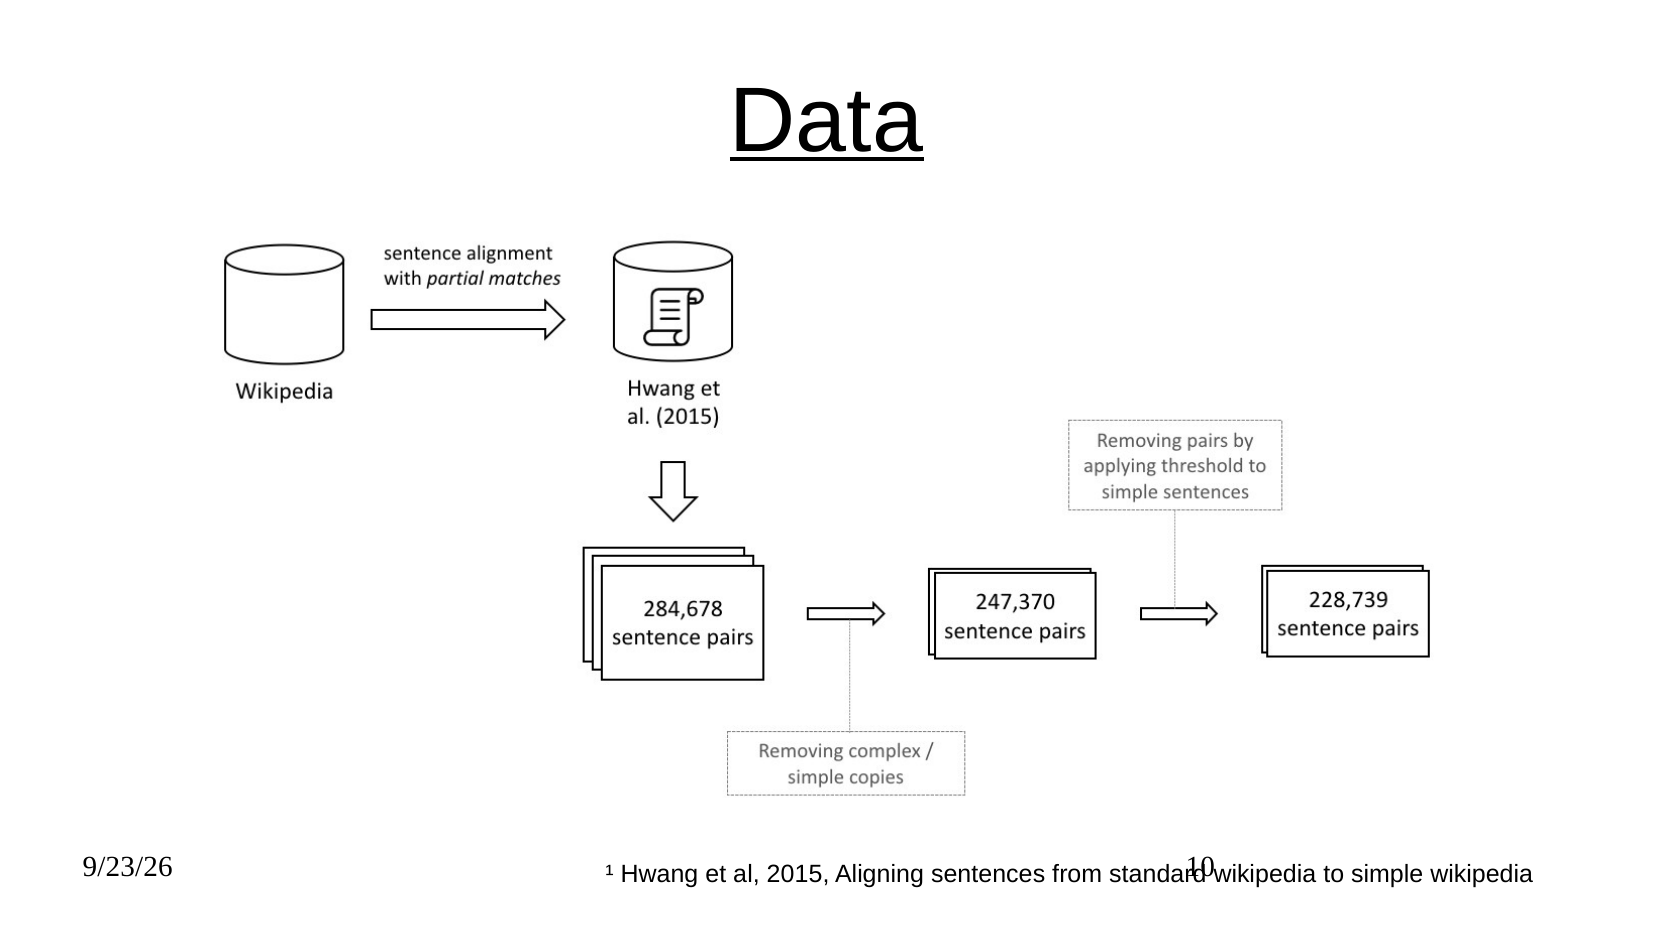

# Data
9
¹ Hwang et al, 2015, Aligning sentences from standard wikipedia to simple wikipedia